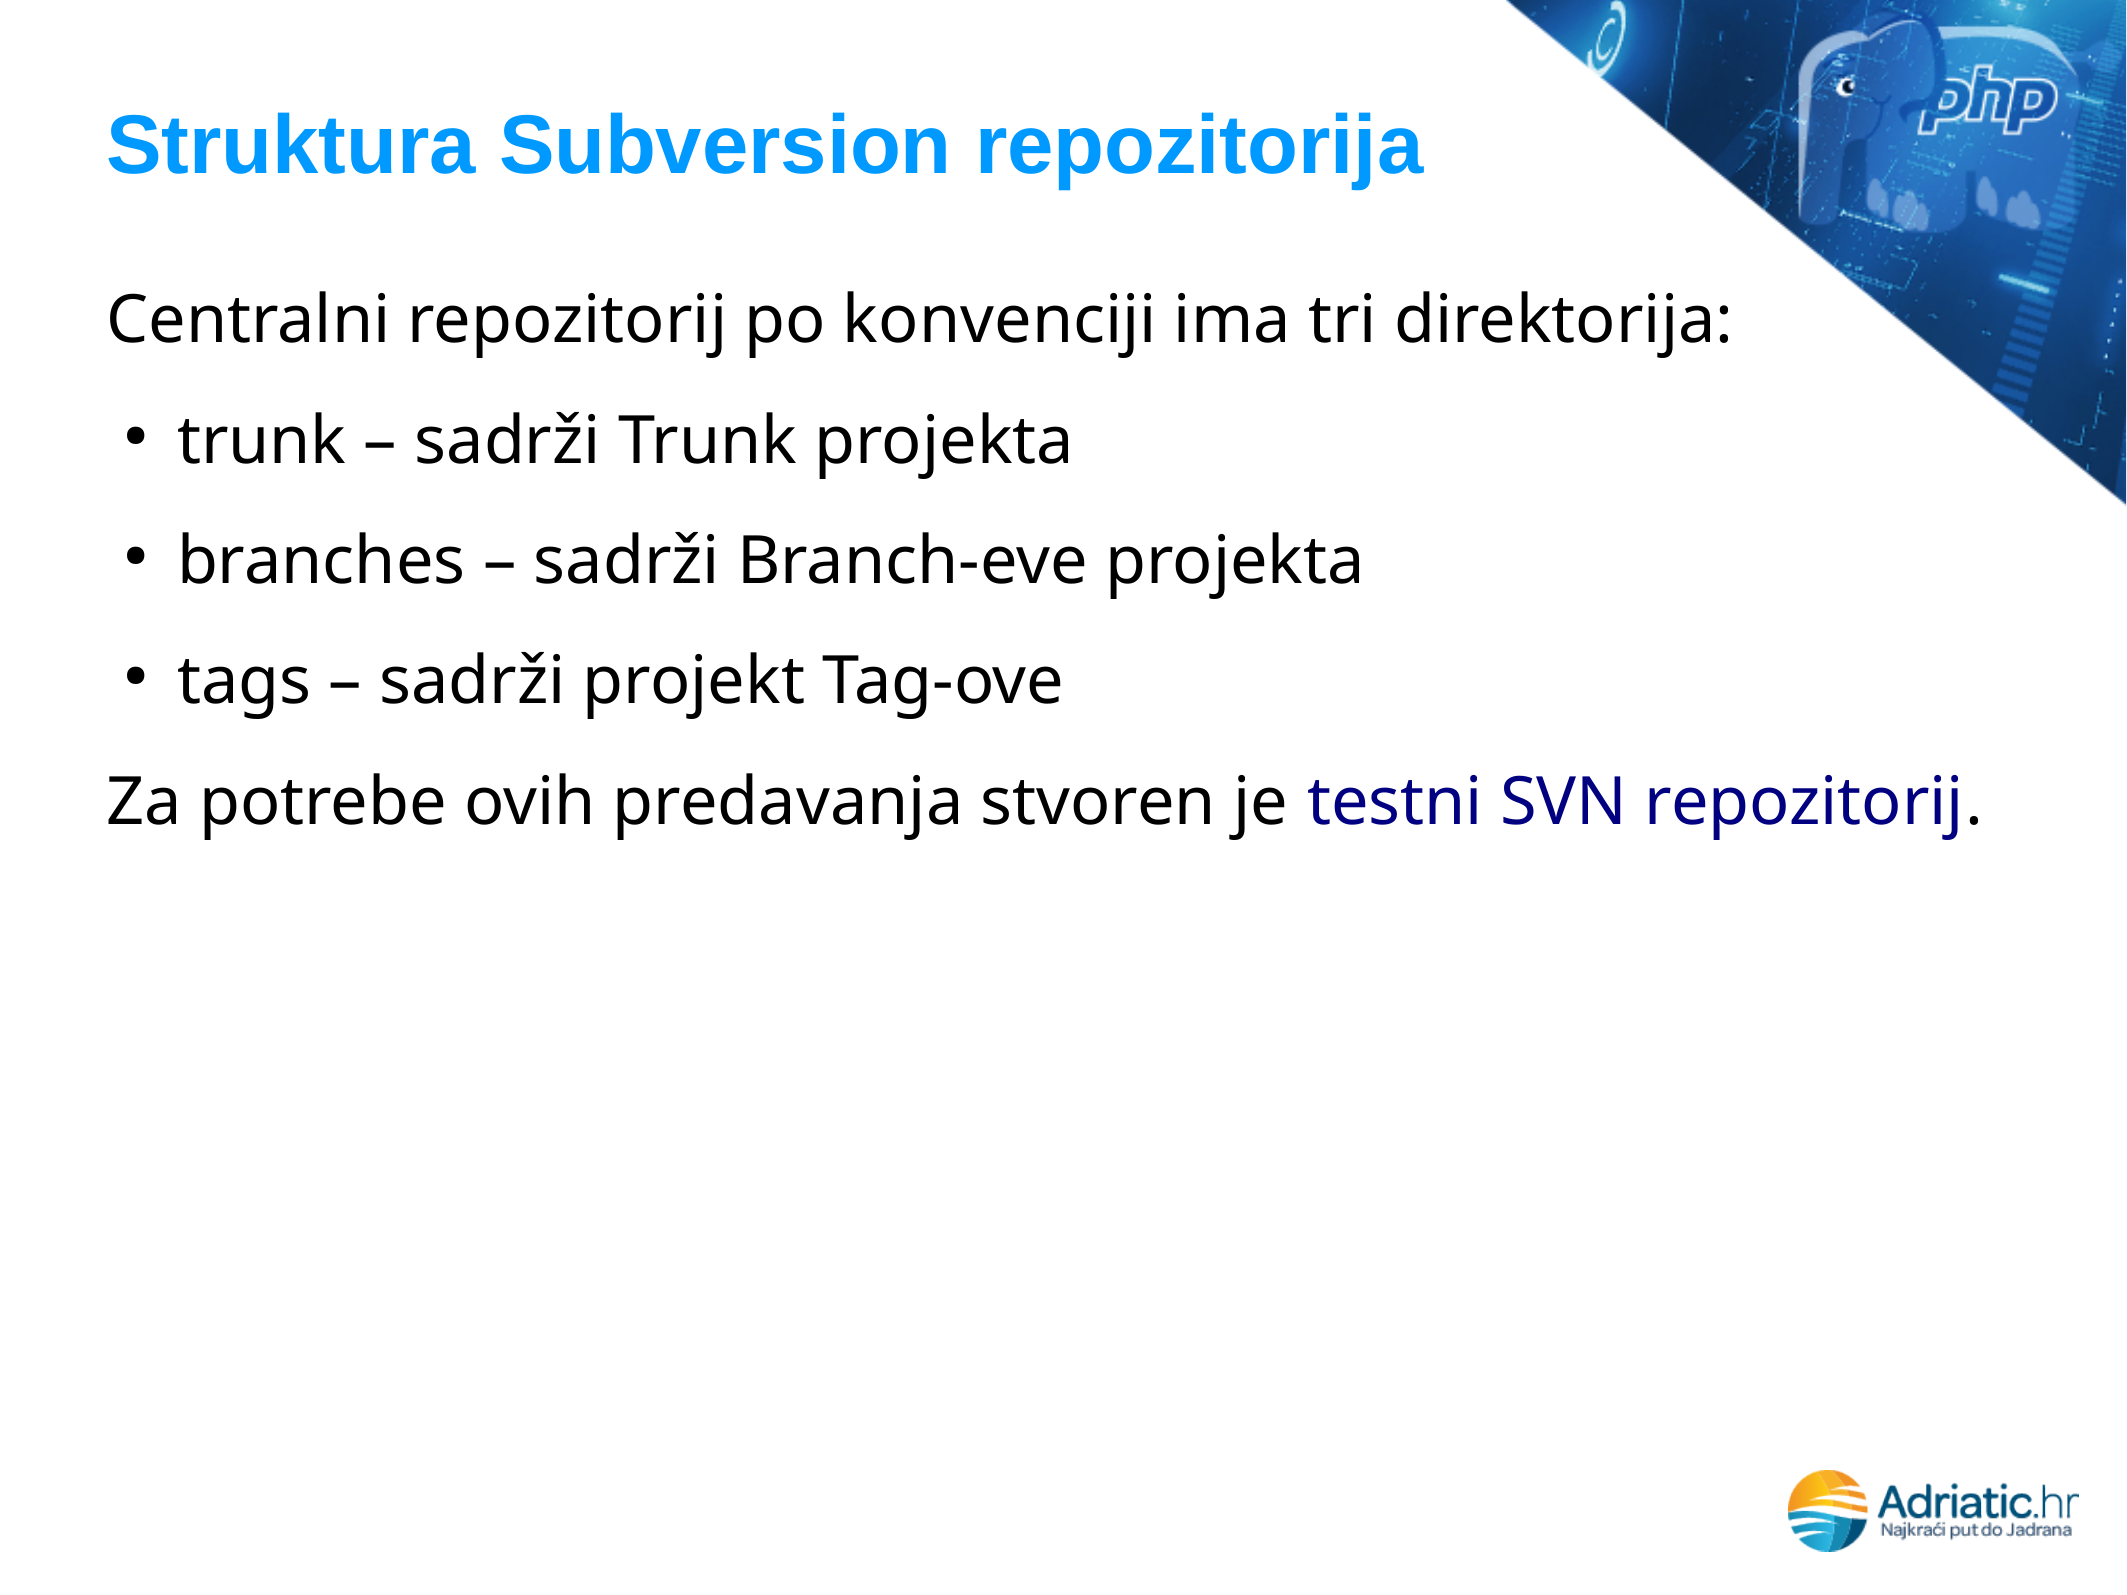

# Struktura Subversion repozitorija
Centralni repozitorij po konvenciji ima tri direktorija:
trunk – sadrži Trunk projekta
branches – sadrži Branch-eve projekta
tags – sadrži projekt Tag-ove
Za potrebe ovih predavanja stvoren je testni SVN repozitorij.